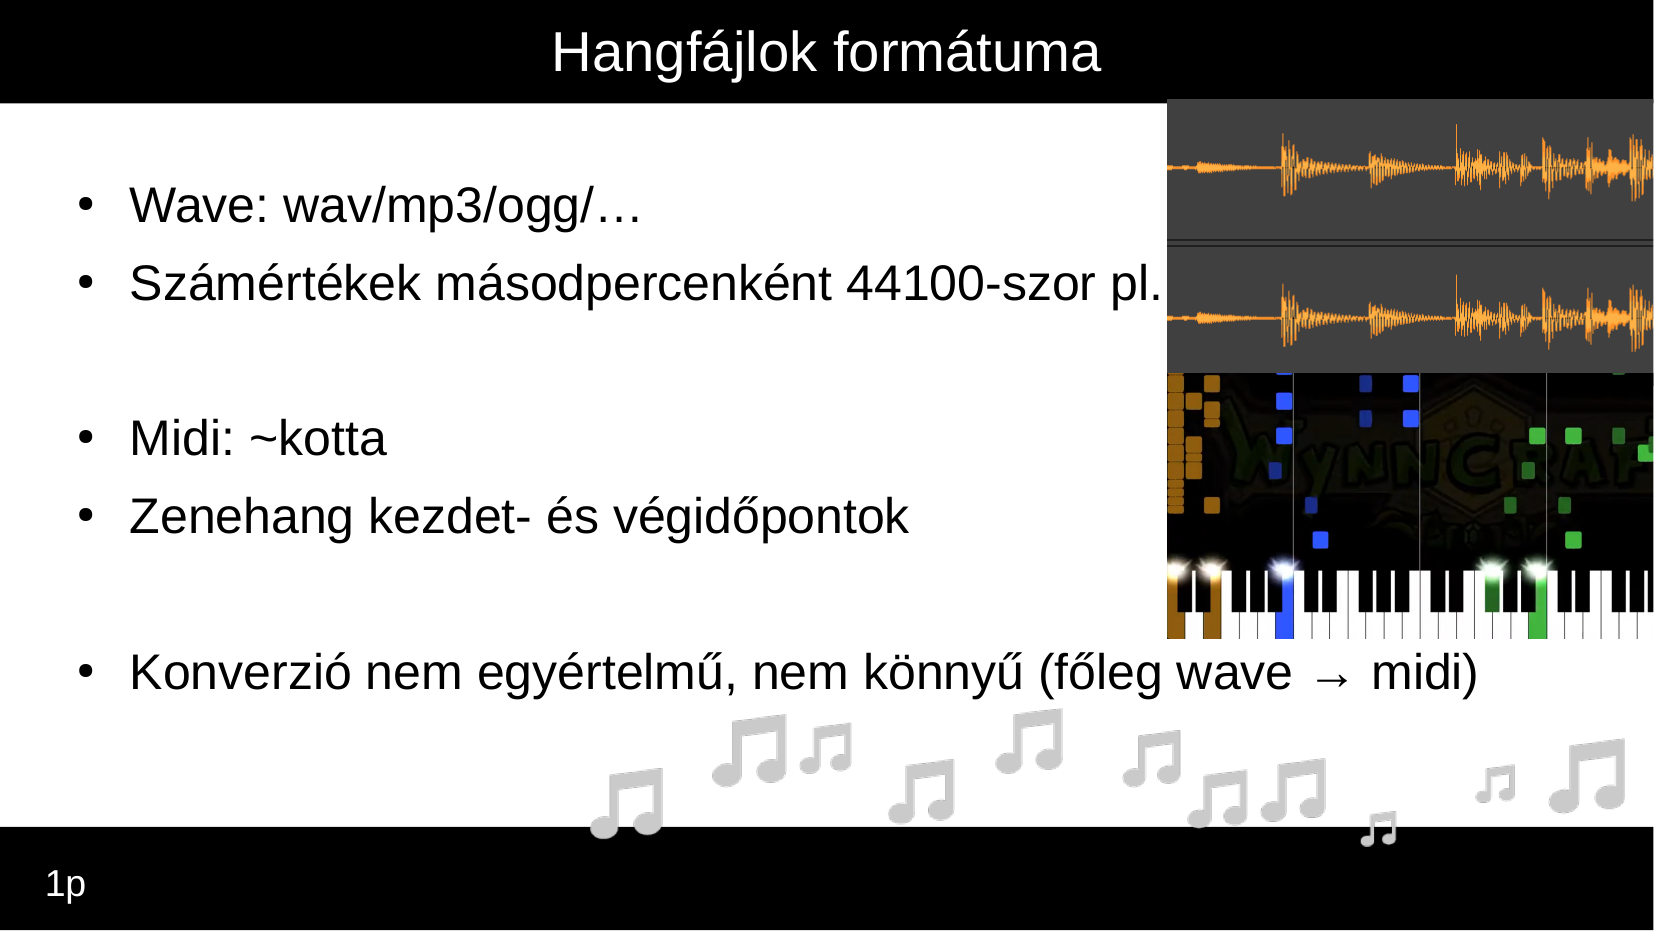

# Hangfájlok formátuma
Wave: wav/mp3/ogg/…
Számértékek másodpercenként 44100-szor pl.
Midi: ~kotta
Zenehang kezdet- és végidőpontok
Konverzió nem egyértelmű, nem könnyű (főleg wave → midi)
1p